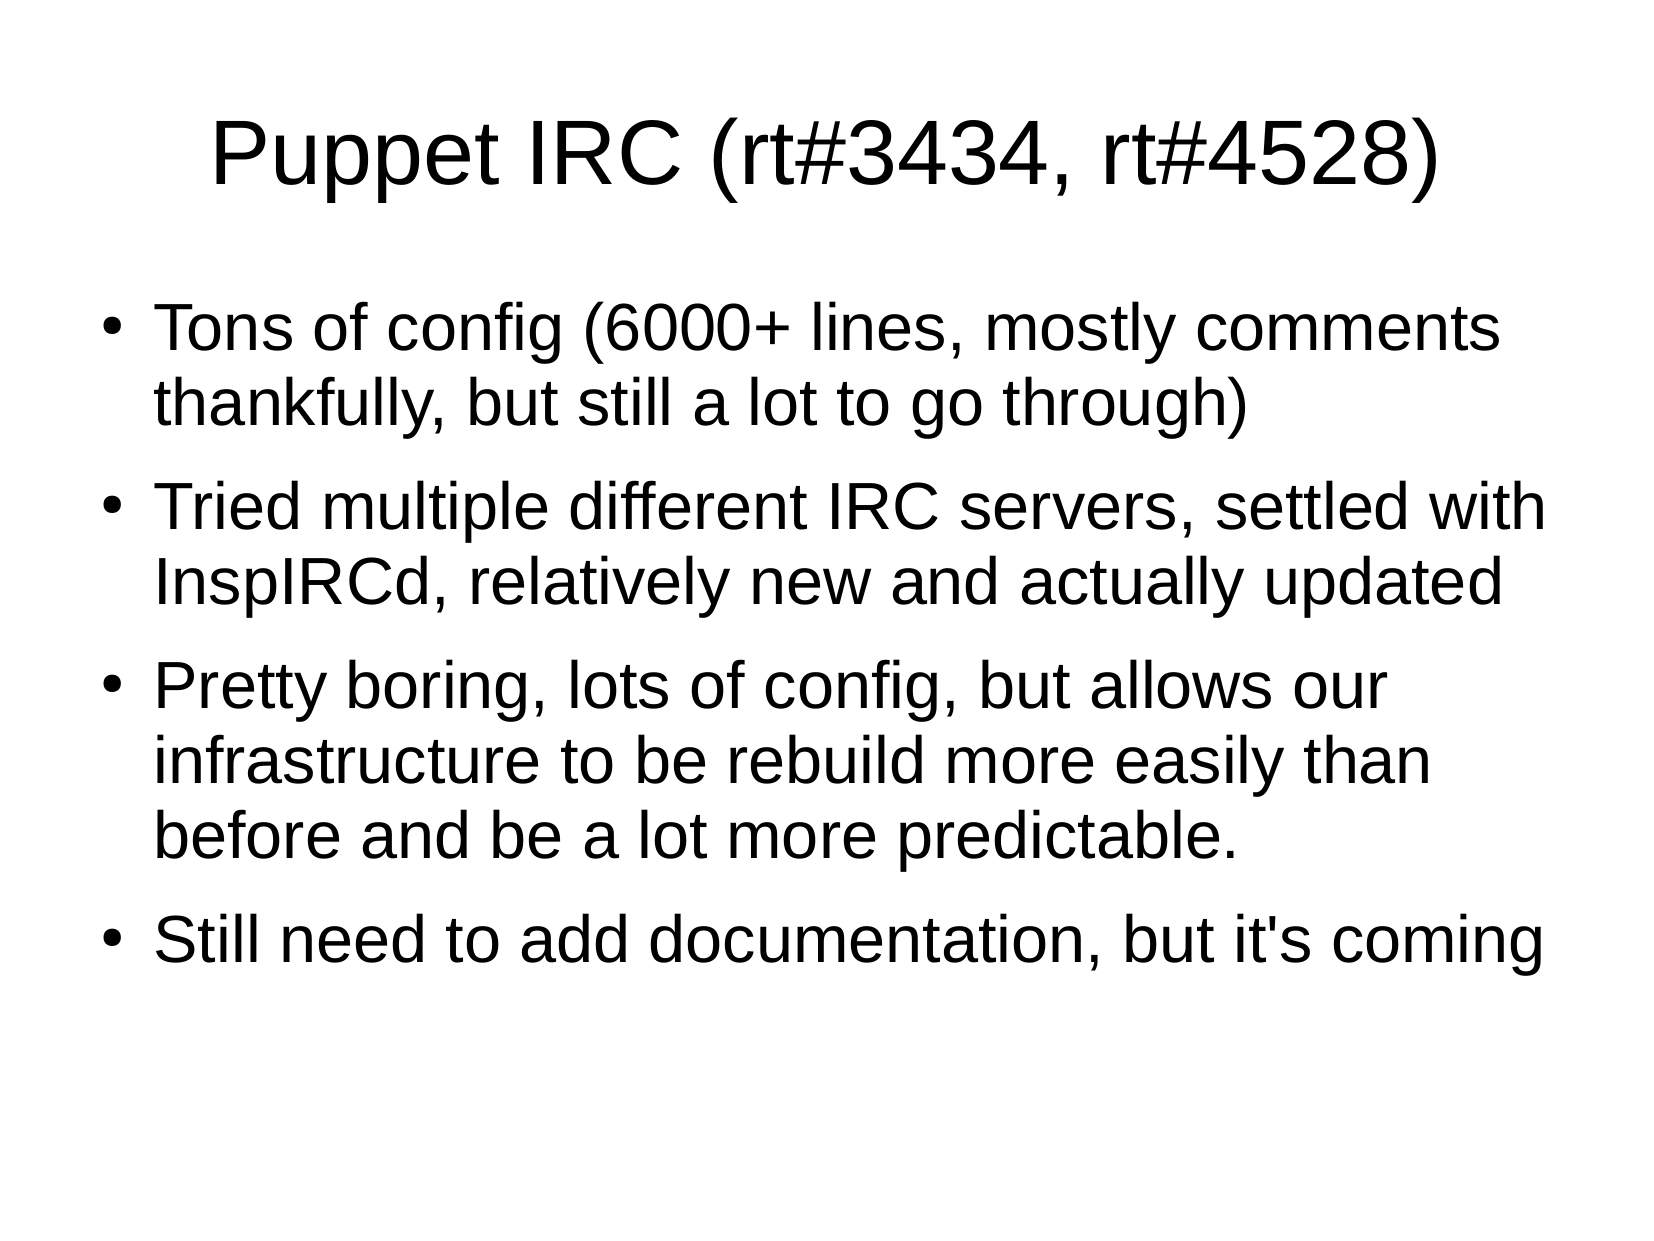

# Puppet IRC (rt#3434, rt#4528)
Tons of config (6000+ lines, mostly comments thankfully, but still a lot to go through)
Tried multiple different IRC servers, settled with InspIRCd, relatively new and actually updated
Pretty boring, lots of config, but allows our infrastructure to be rebuild more easily than before and be a lot more predictable.
Still need to add documentation, but it's coming